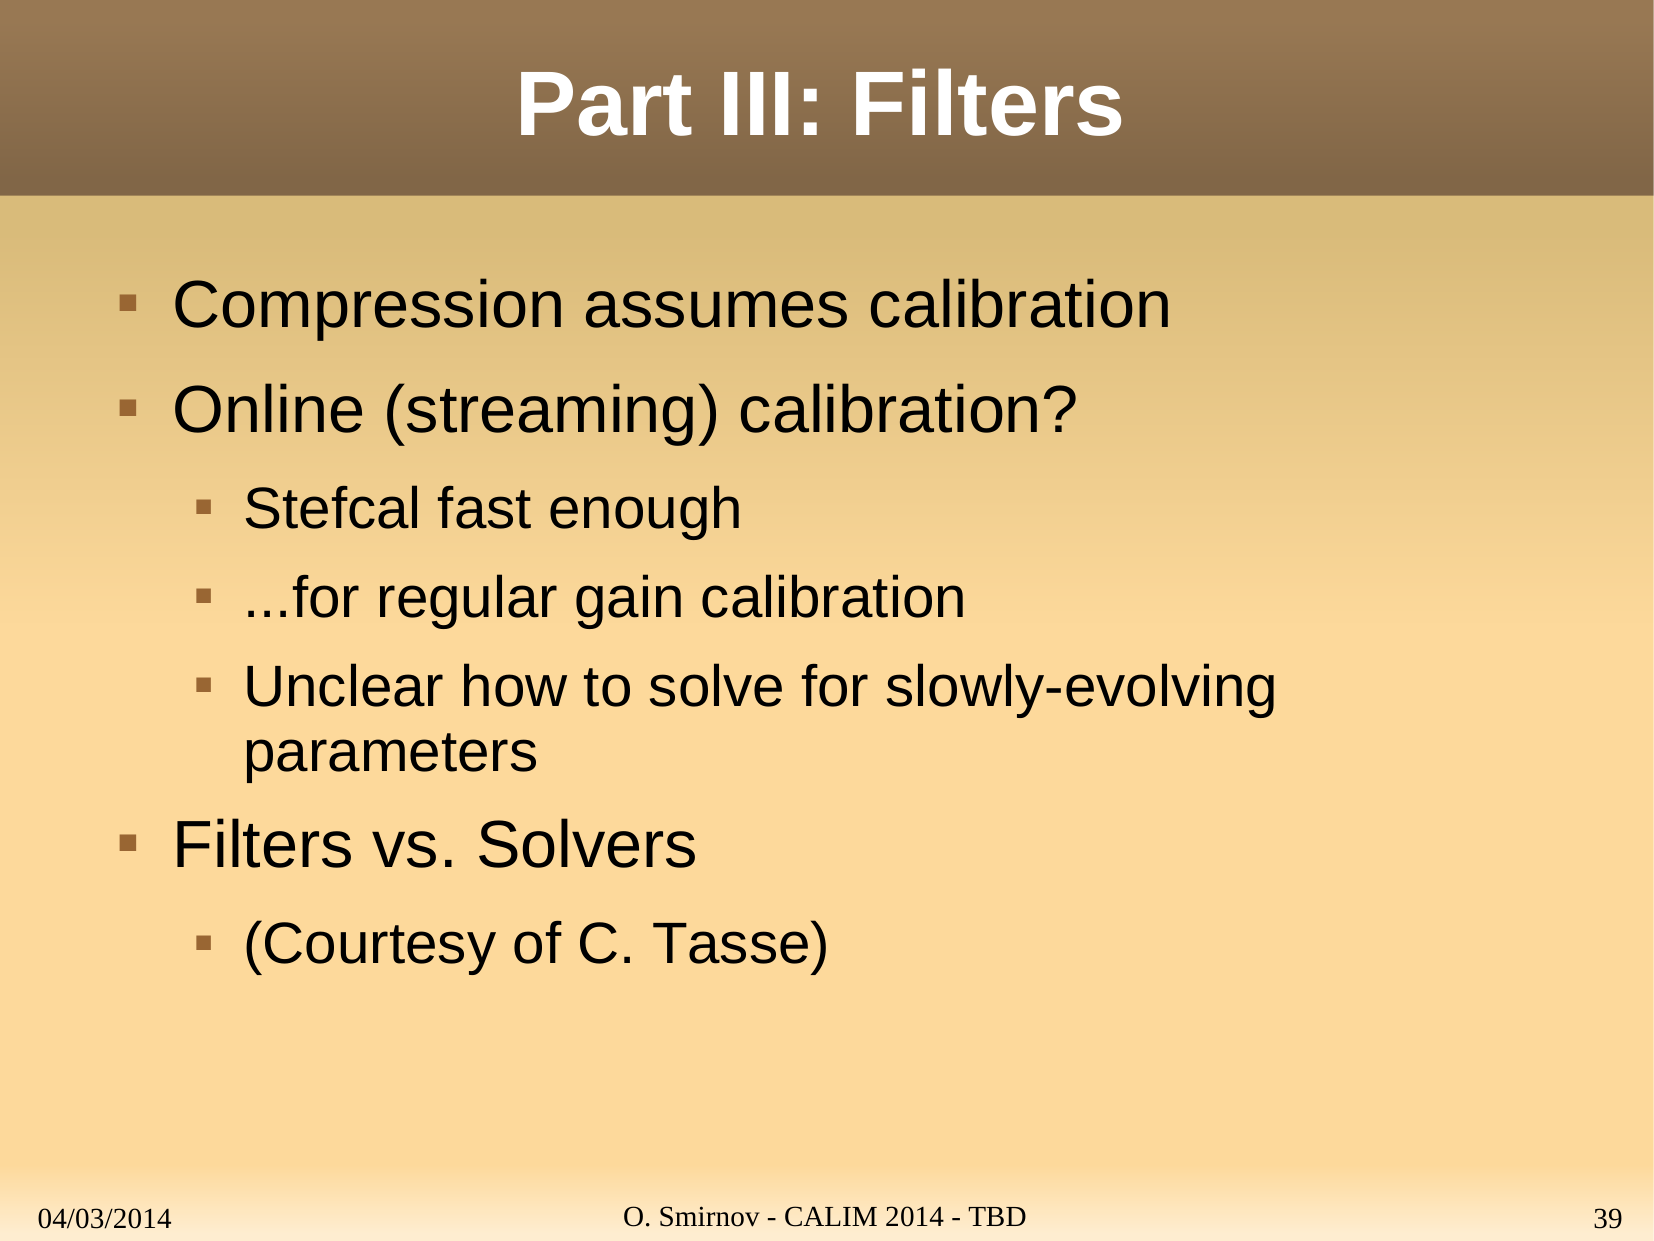

# Part III: Filters
Compression assumes calibration
Online (streaming) calibration?
Stefcal fast enough
...for regular gain calibration
Unclear how to solve for slowly-evolving parameters
Filters vs. Solvers
(Courtesy of C. Tasse)
O. Smirnov - CALIM 2014 - TBD
04/03/2014
39